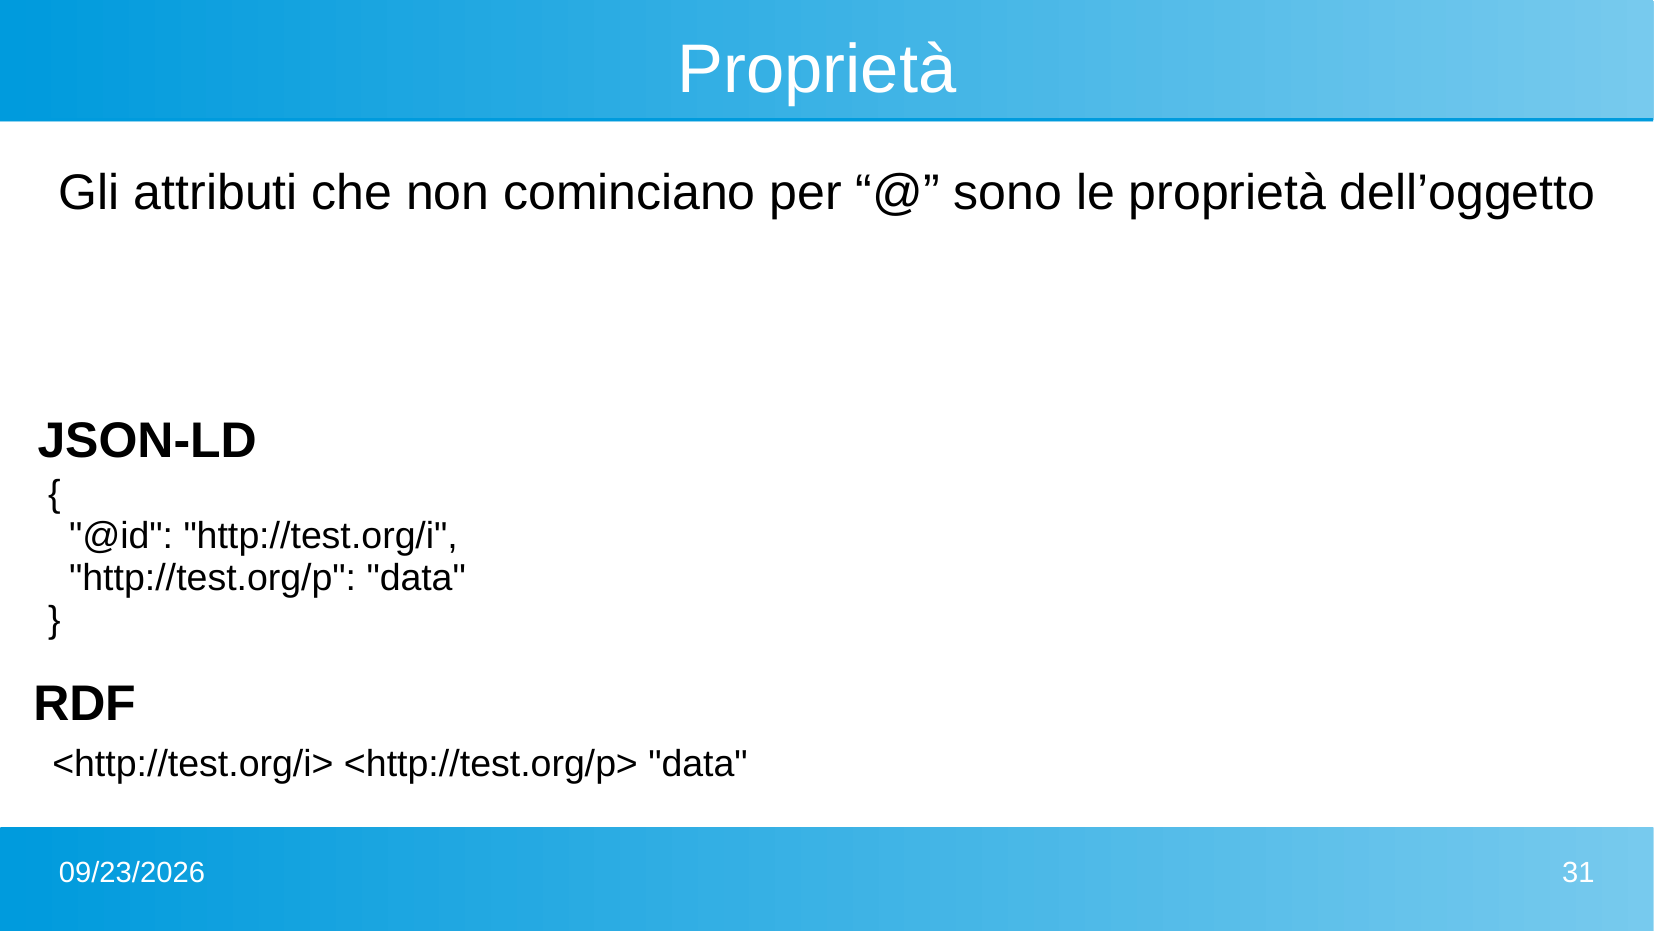

# Proprietà
Gli attributi che non cominciano per “@” sono le proprietà dell’oggetto
JSON-LD
{
 "@id": "http://test.org/i",
 "http://test.org/p": "data"
}
RDF
<http://test.org/i> <http://test.org/p> "data"
31